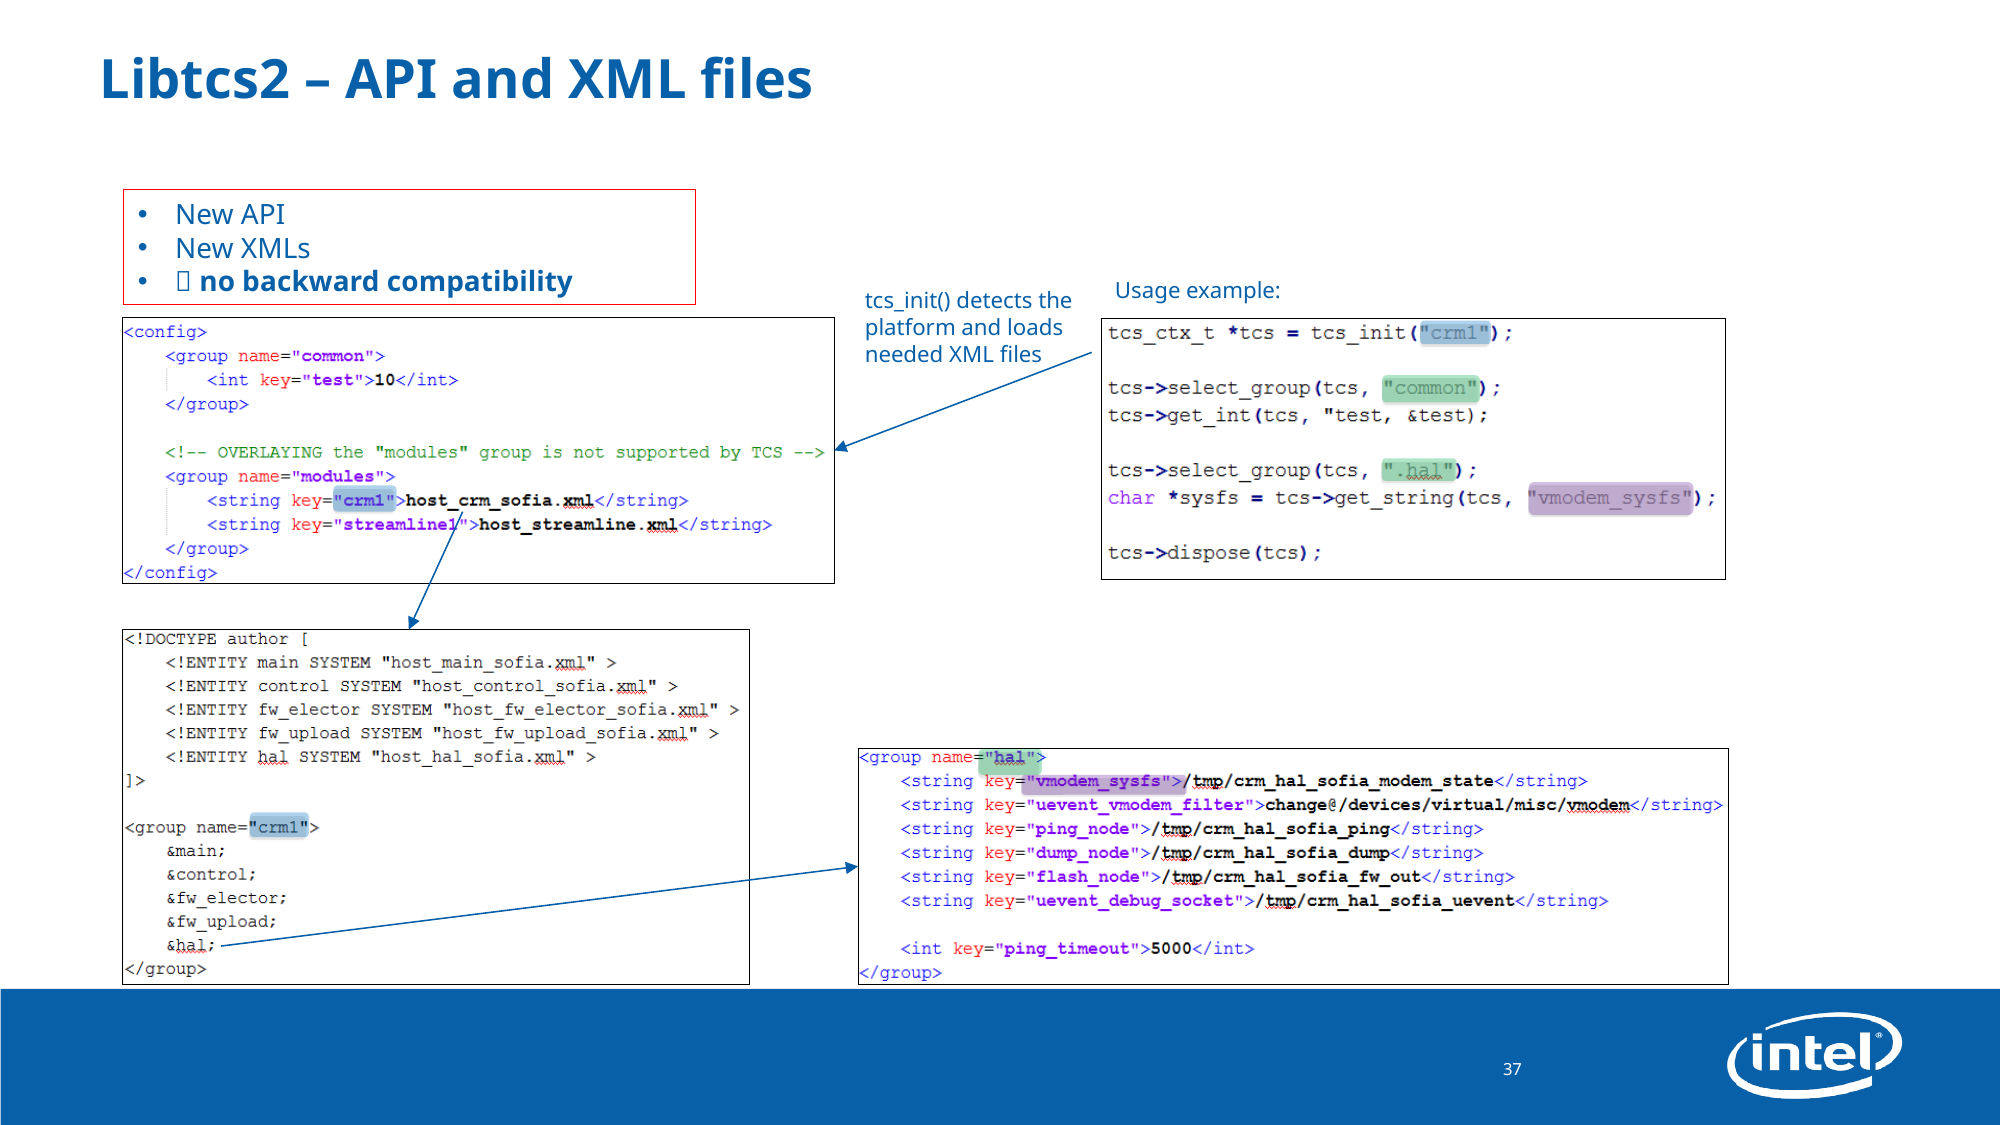

# Libtcs2 – API and XML files
New API
New XMLs
 no backward compatibility
Usage example:
tcs_init() detects the platform and loads
needed XML files